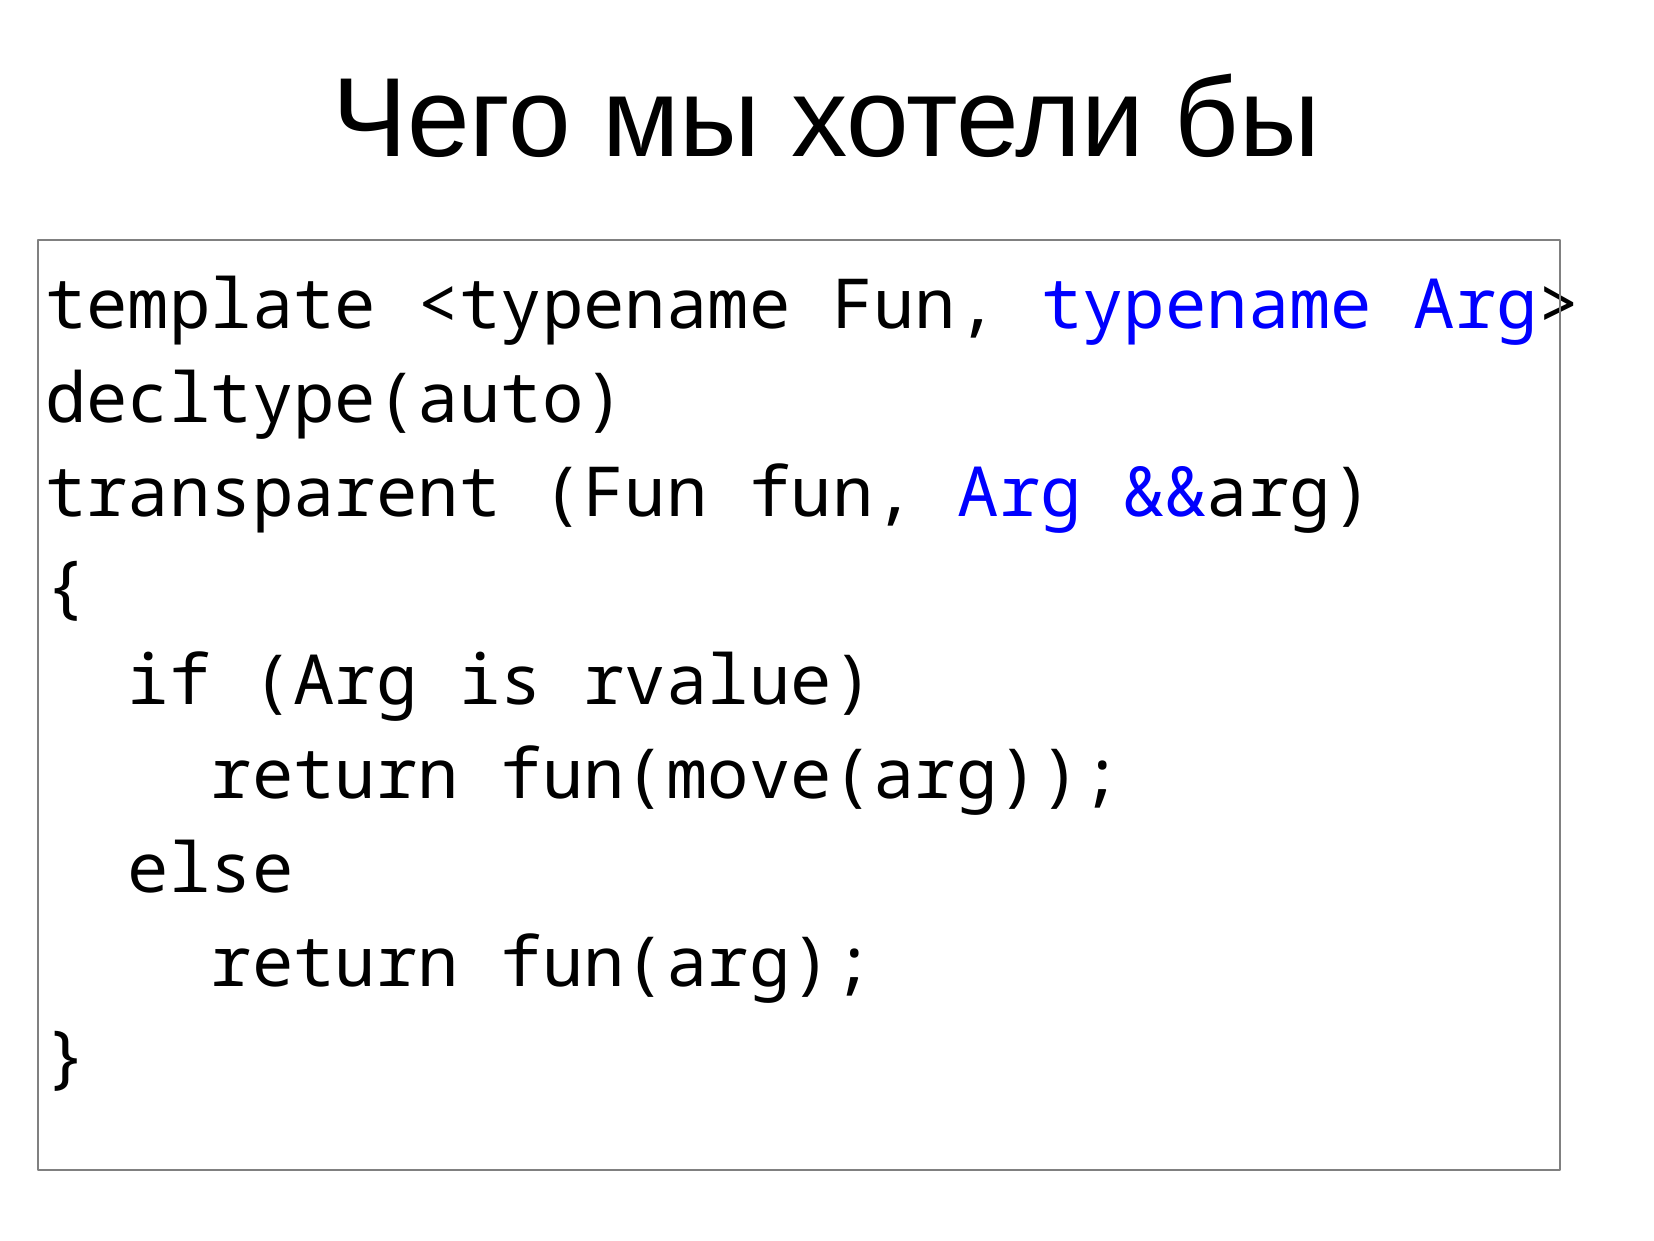

# Чего мы хотели бы
template <typename Fun, typename Arg>
decltype(auto)
transparent (Fun fun, Arg &&arg)
{
 if (Arg is rvalue)
 return fun(move(arg));
 else
 return fun(arg);
}